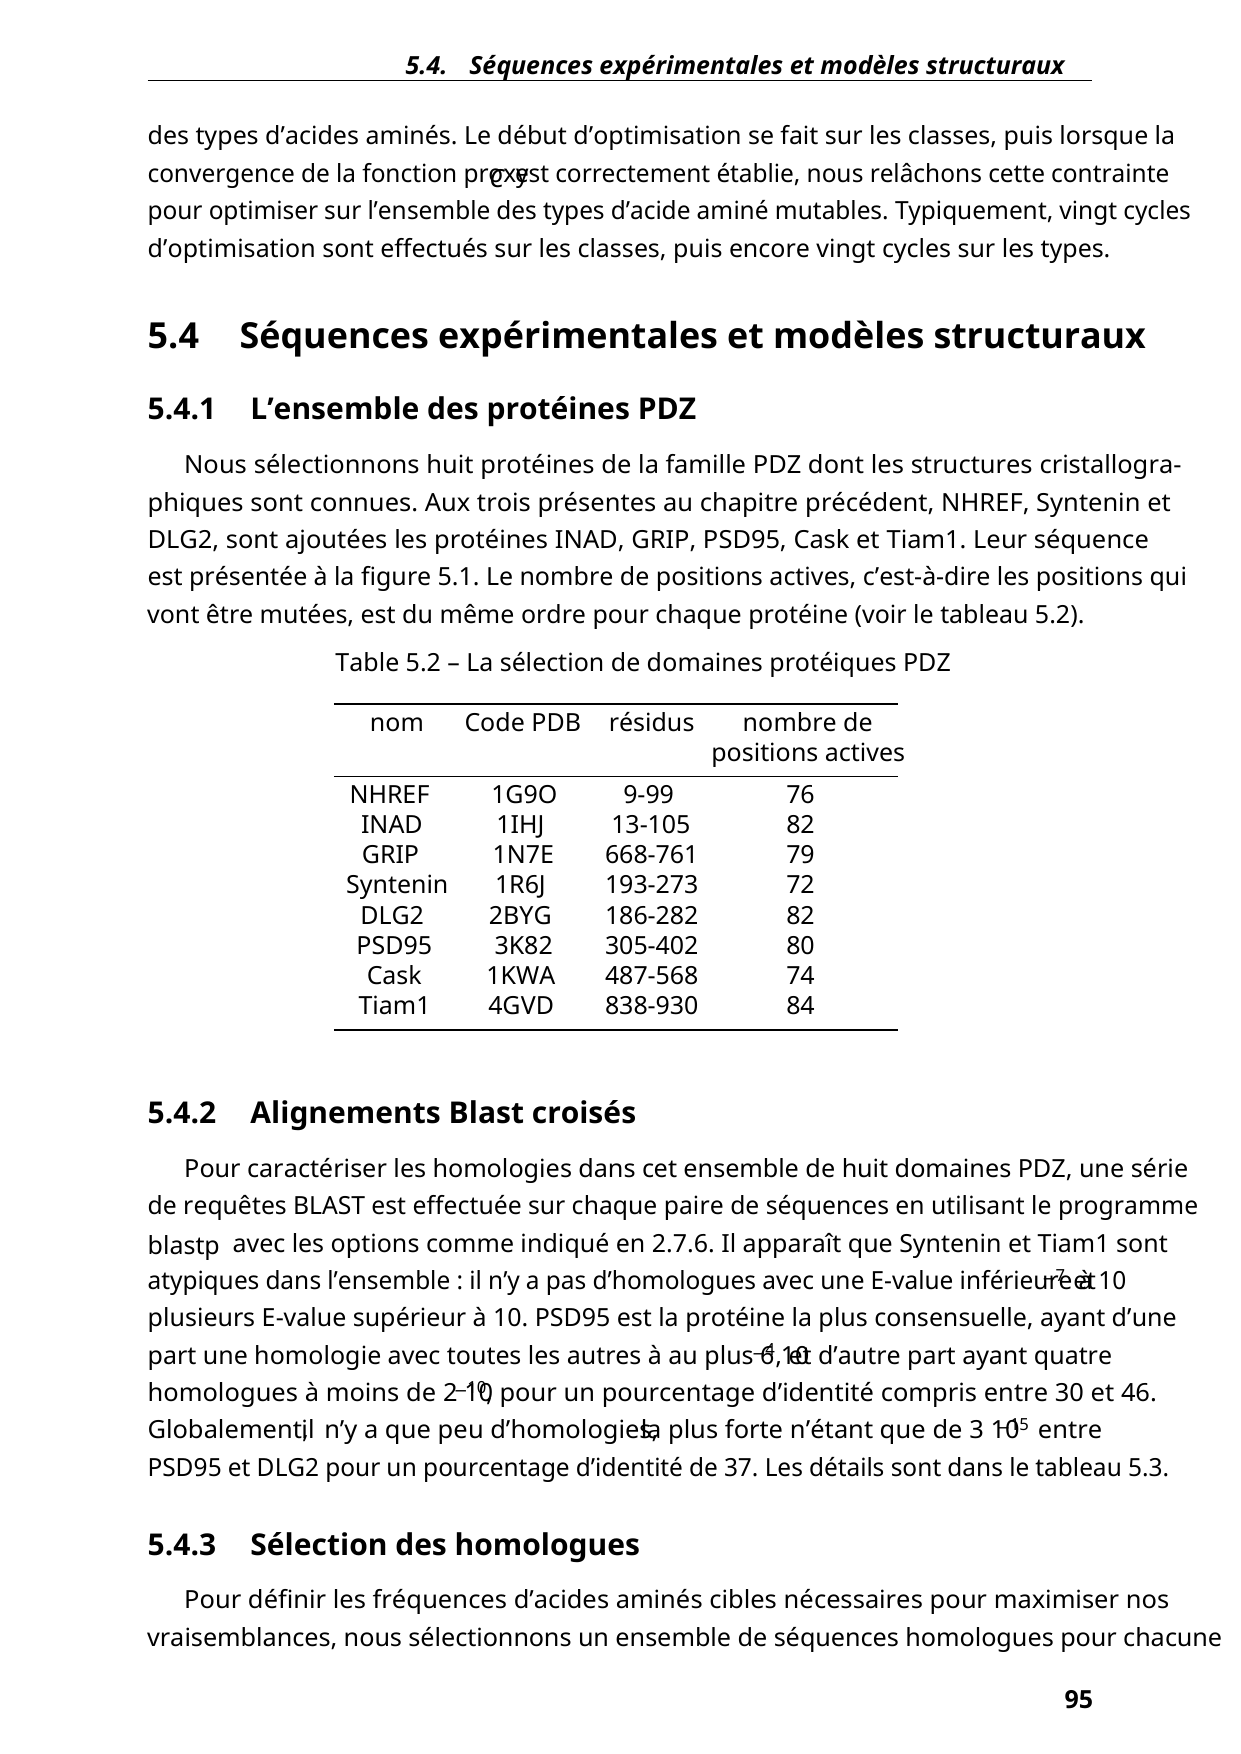

5.4.
Séquences expérimentales et modèles structuraux
des types d’acides aminés. Le début d’optimisation se fait sur les classes, puis lorsque la
convergence de la fonction proxy
est correctement établie, nous relâchons cette contrainte
C
pour optimiser sur l’ensemble des types d’acide aminé mutables. Typiquement, vingt cycles
d’optimisation sont effectués sur les classes, puis encore vingt cycles sur les types.
5.4
Séquences expérimentales et modèles structuraux
5.4.1
L’ensemble des protéines PDZ
Nous sélectionnons huit protéines de la famille PDZ dont les structures cristallogra-
phiques sont connues. Aux trois présentes au chapitre précédent, NHREF, Syntenin et
DLG2, sont ajoutées les protéines INAD, GRIP, PSD95, Cask et Tiam1. Leur séquence
est présentée à la figure 5.1. Le nombre de positions actives, c’est-à-dire les positions qui
vont être mutées, est du même ordre pour chaque protéine (voir le tableau 5.2).
Table 5.2 – La sélection de domaines protéiques PDZ
nom
Code PDB
résidus
nombre de
positions actives
NHREF
1G9O
9-99
76
INAD
1IHJ
13-105
82
GRIP
1N7E
668-761
79
Syntenin
1R6J
193-273
72
DLG2
2BYG
186-282
82
PSD95
3K82
305-402
80
Cask
1KWA
487-568
74
Tiam1
4GVD
838-930
84
5.4.2
Alignements Blast croisés
Pour caractériser les homologies dans cet ensemble de huit domaines PDZ, une série
de requêtes BLAST est effectuée sur chaque paire de séquences en utilisant le programme
avec les options comme indiqué en 2.7.6. Il apparaît que Syntenin et Tiam1 sont
blastp
atypiques dans l’ensemble : il n’y a pas d’homologues avec une E-value inférieure à 10
et
7
−
plusieurs E-value supérieur à 10. PSD95 est la protéine la plus consensuelle, ayant d’une
part une homologie avec toutes les autres à au plus 6 10
, et d’autre part ayant quatre
4
−
homologues à moins de 2 10
, pour un pourcentage d’identité compris entre 30 et 46.
10
−
Globalement,
il
n’y a que peu d’homologies,
la plus forte n’étant que de 3 10
entre
15
−
PSD95 et DLG2 pour un pourcentage d’identité de 37. Les détails sont dans le tableau 5.3.
5.4.3
Sélection des homologues
Pour définir les fréquences d’acides aminés cibles nécessaires pour maximiser nos
vraisemblances, nous sélectionnons un ensemble de séquences homologues pour chacune
95